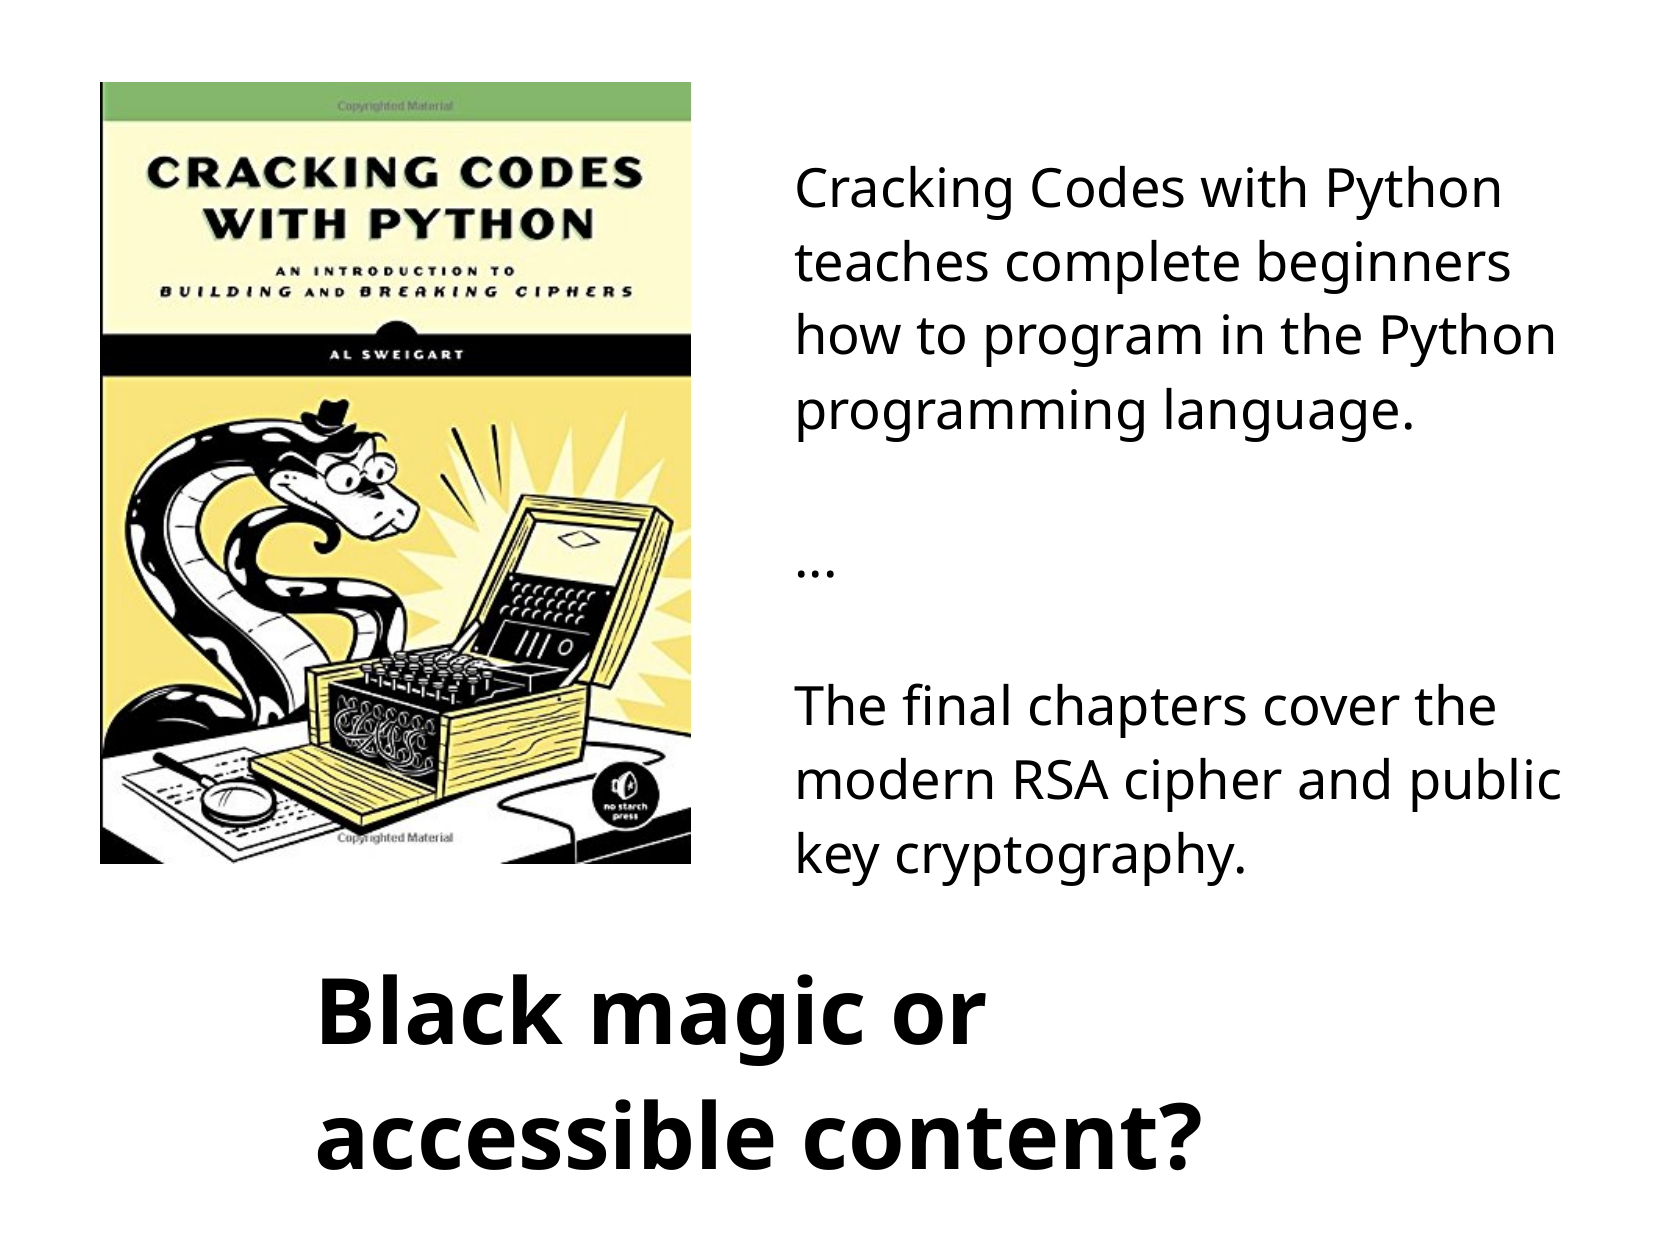

Cracking Codes with Python teaches complete beginners how to program in the Python programming language.
...
The final chapters cover the modern RSA cipher and public key cryptography.
Black magic or accessible content?